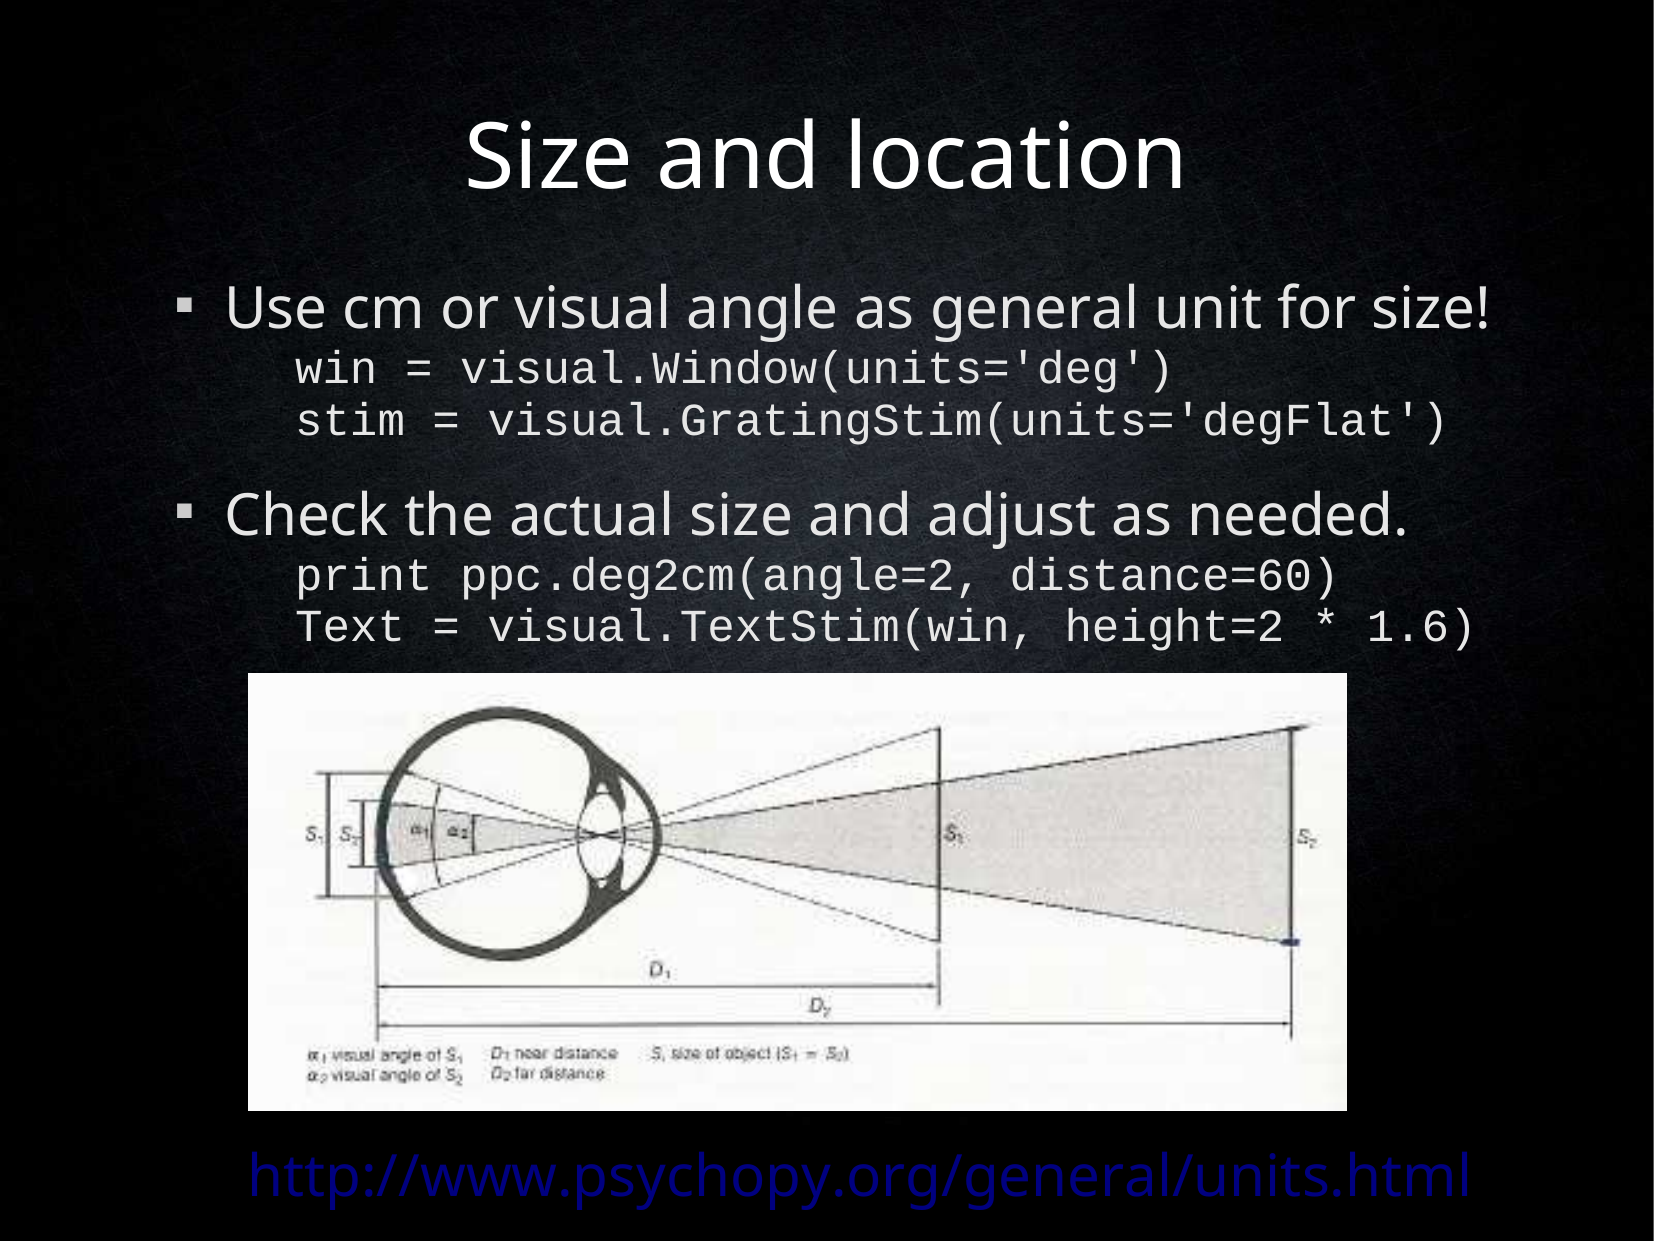

# Size and location
Use cm or visual angle as general unit for size!
win = visual.Window(units='deg')
stim = visual.GratingStim(units='degFlat')
Check the actual size and adjust as needed.
print ppc.deg2cm(angle=2, distance=60)
Text = visual.TextStim(win, height=2 * 1.6)
http://www.psychopy.org/general/units.html